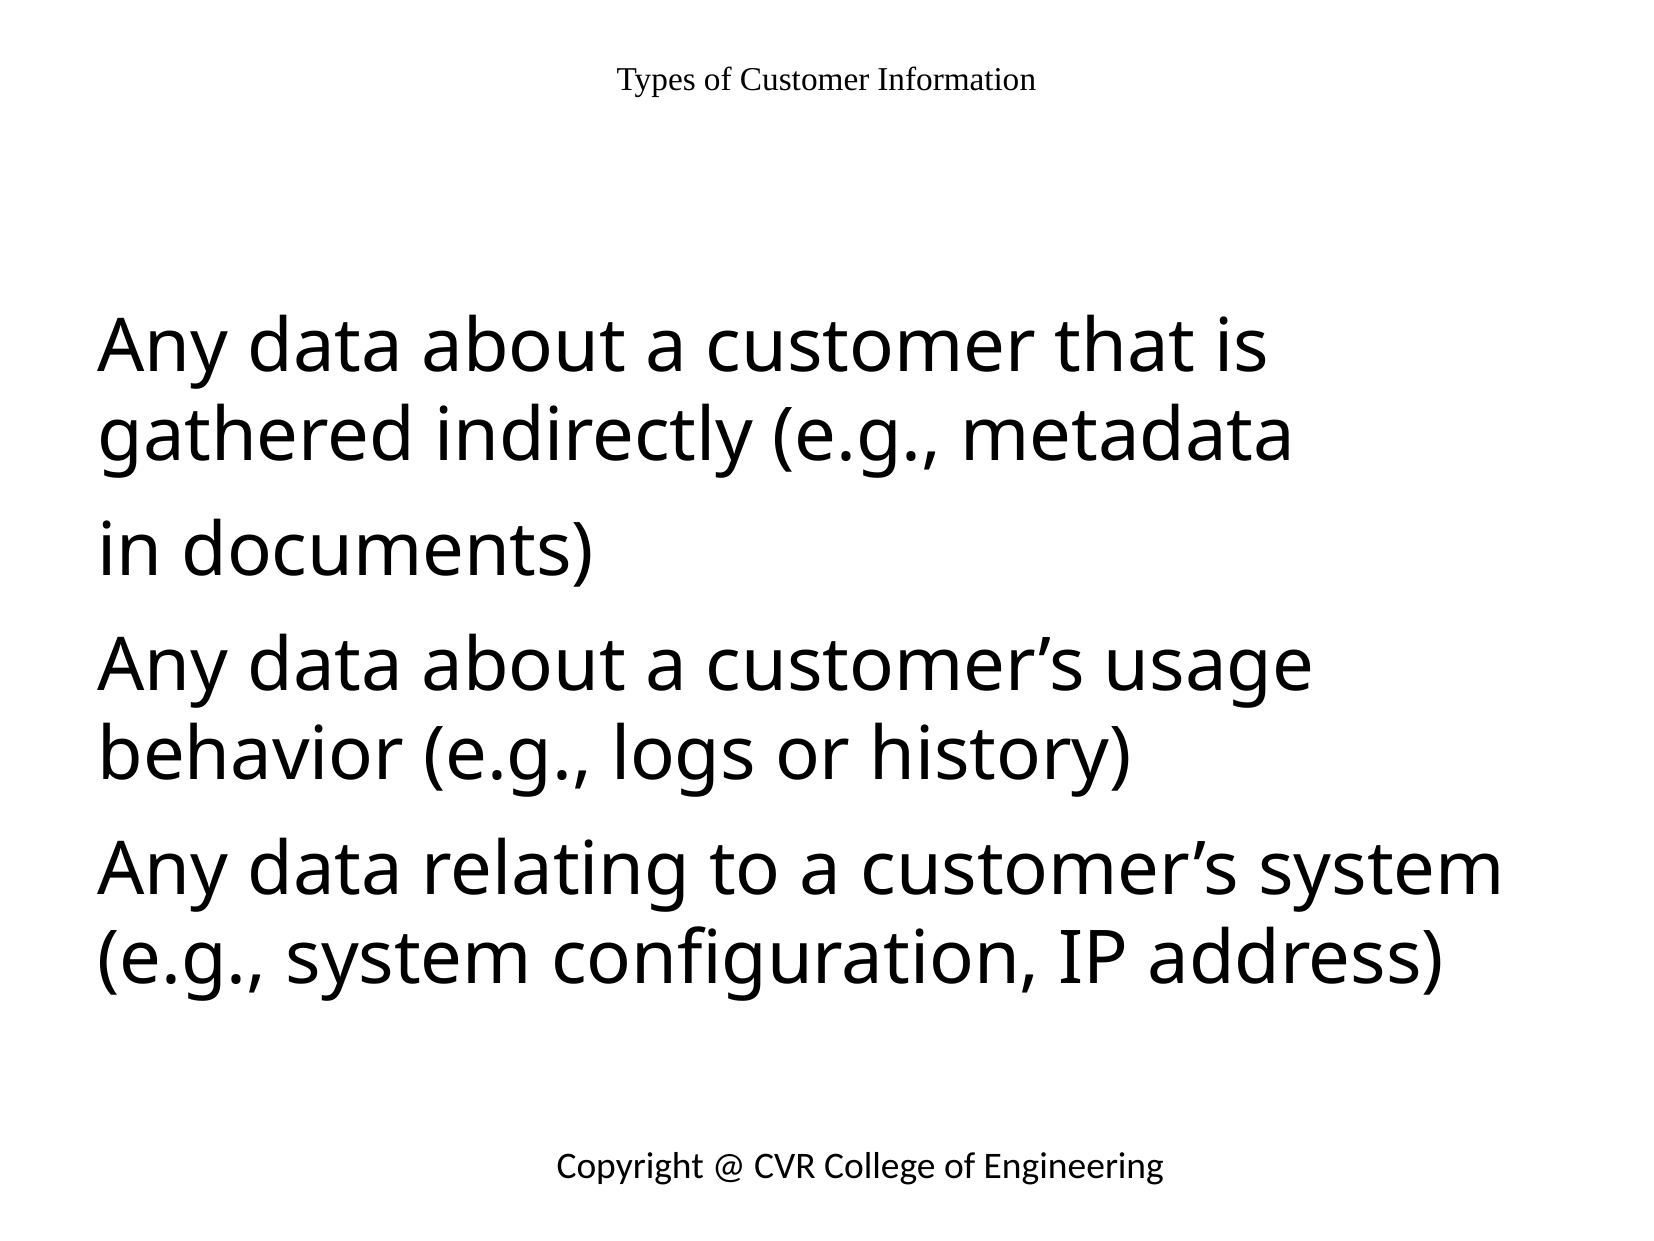

# Types of Customer Information
Any data about a customer that is gathered indirectly (e.g., metadata
in documents)
Any data about a customer’s usage behavior (e.g., logs or history)
Any data relating to a customer’s system (e.g., system configuration, IP address)